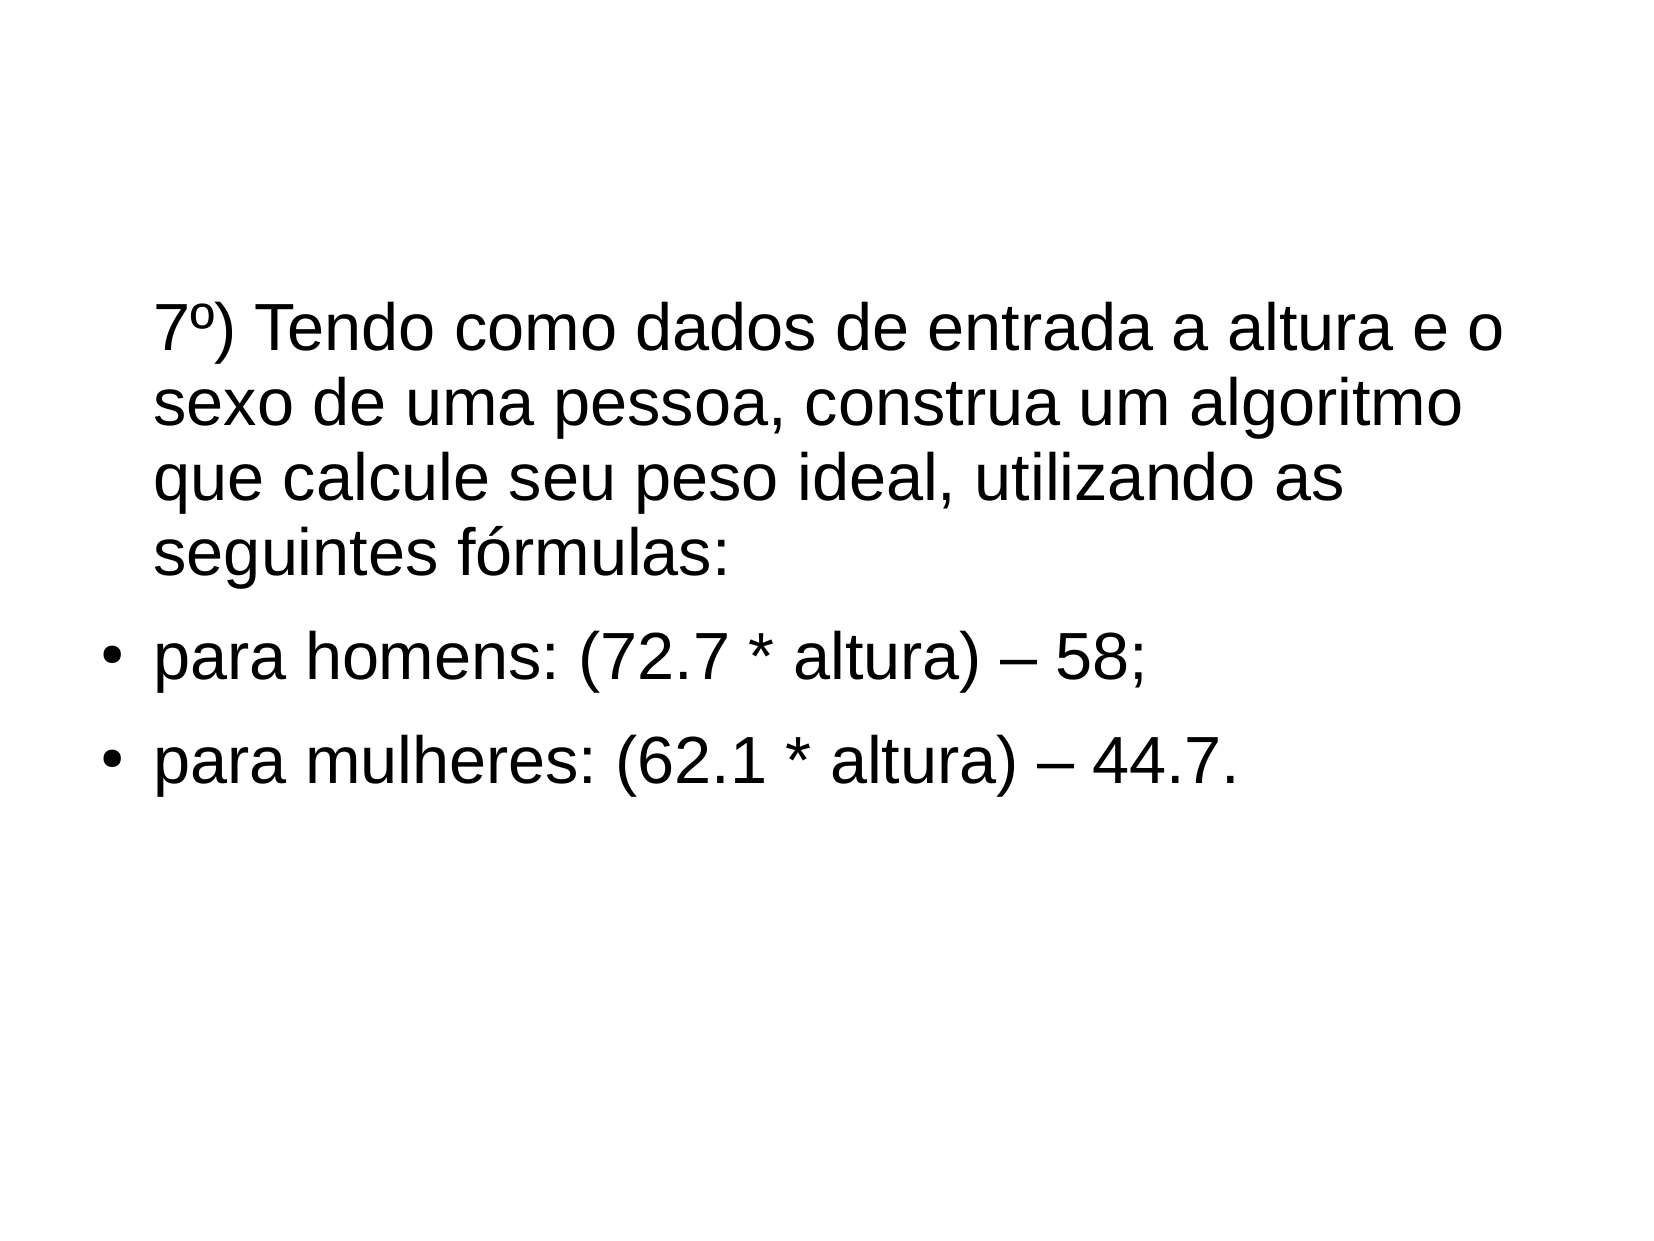

#
7º) Tendo como dados de entrada a altura e o sexo de uma pessoa, construa um algoritmo que calcule seu peso ideal, utilizando as seguintes fórmulas:
para homens: (72.7 * altura) – 58;
para mulheres: (62.1 * altura) – 44.7.